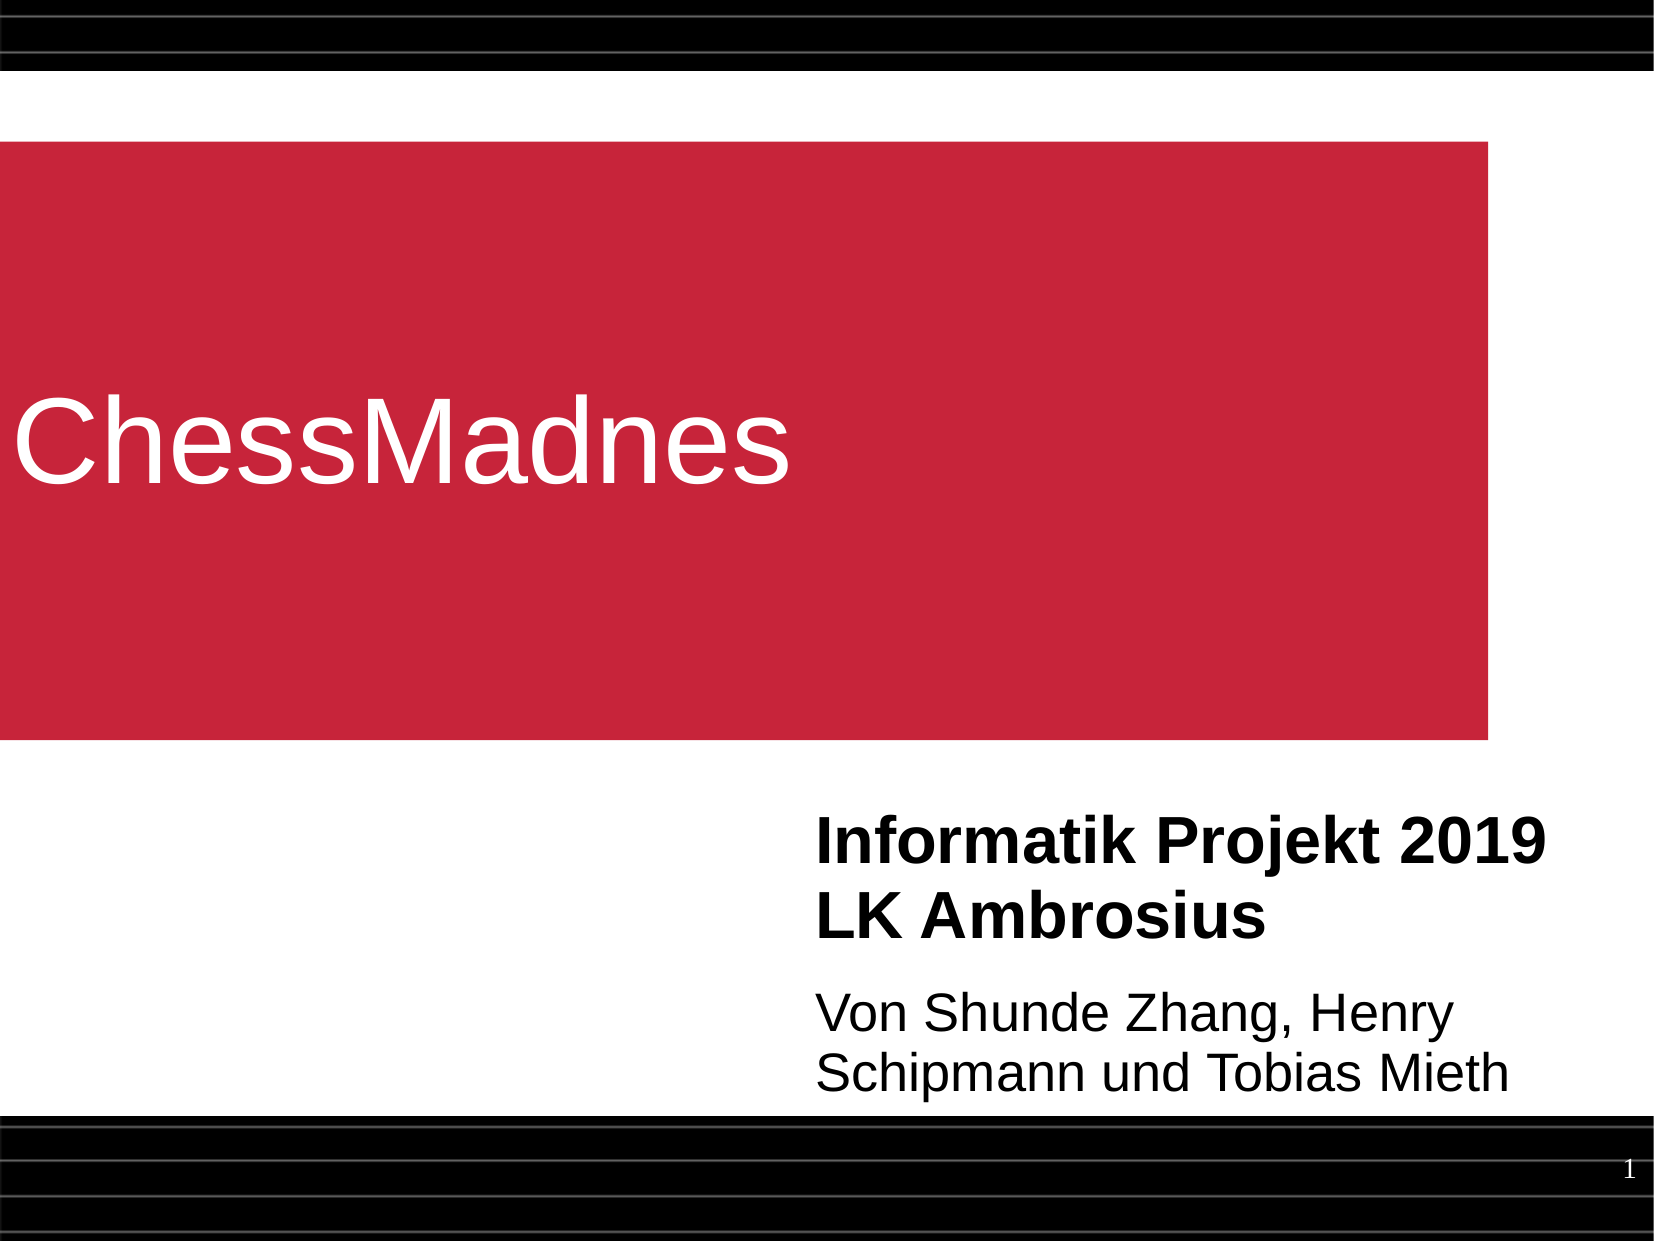

# ChessMadnes
Informatik Projekt 2019 LK Ambrosius
Von Shunde Zhang, Henry Schipmann und Tobias Mieth
1